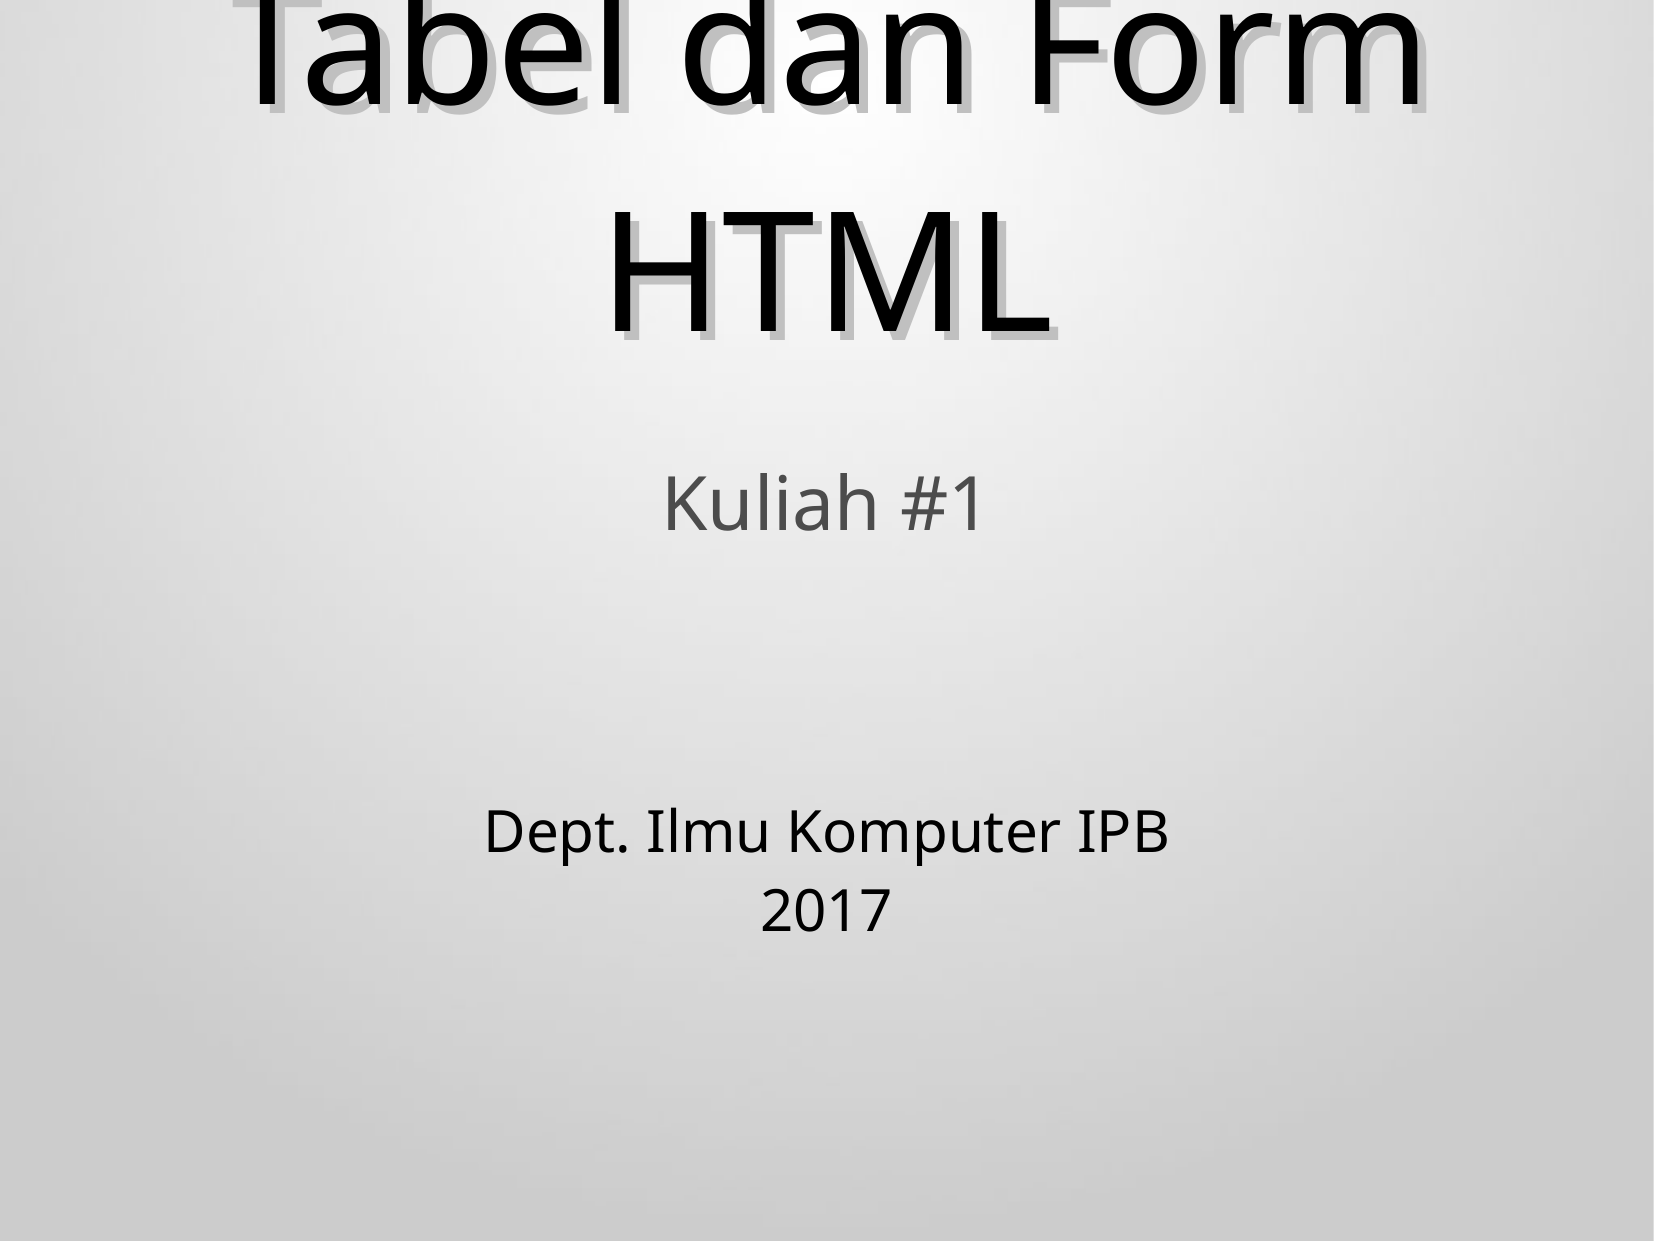

# Tabel dan Form HTML
Kuliah #1
Dept. Ilmu Komputer IPB
2017